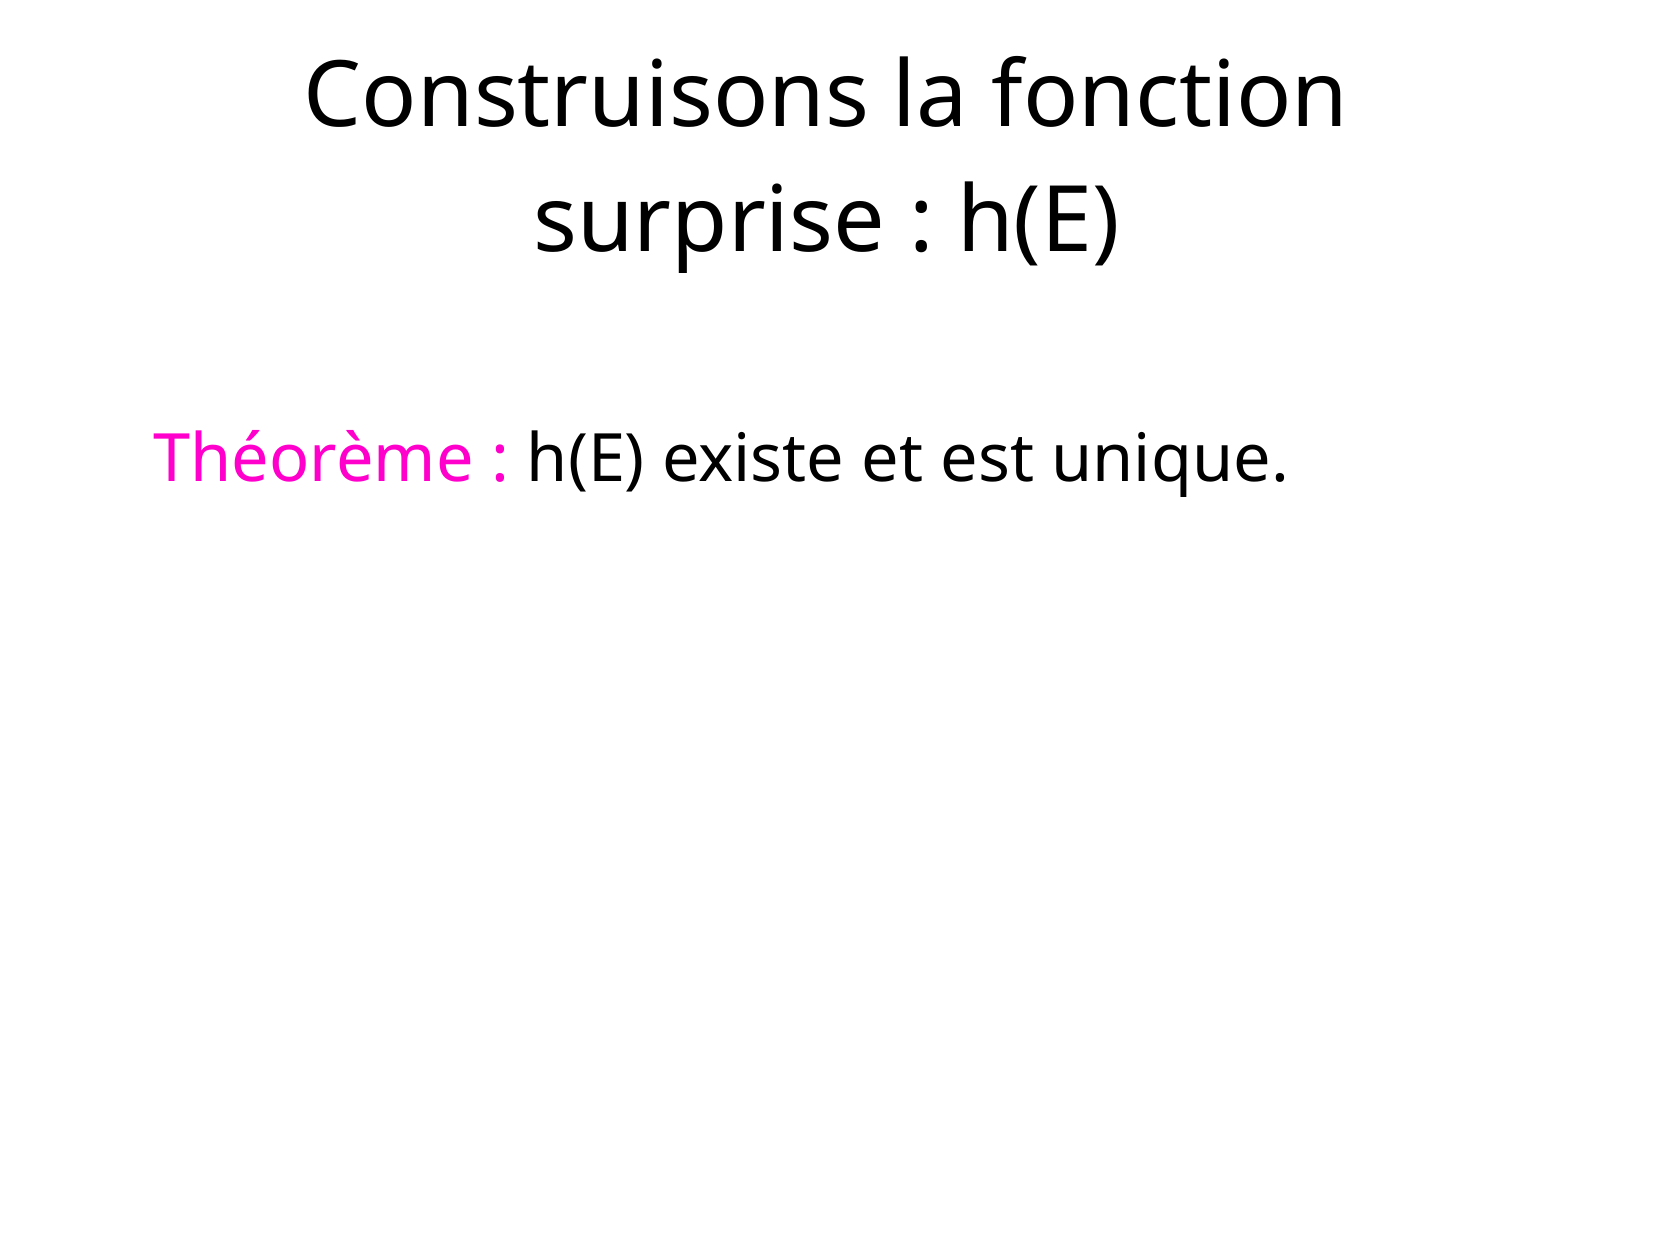

# Construisons la fonction surprise : h(E)
Théorème : h(E) existe et est unique.